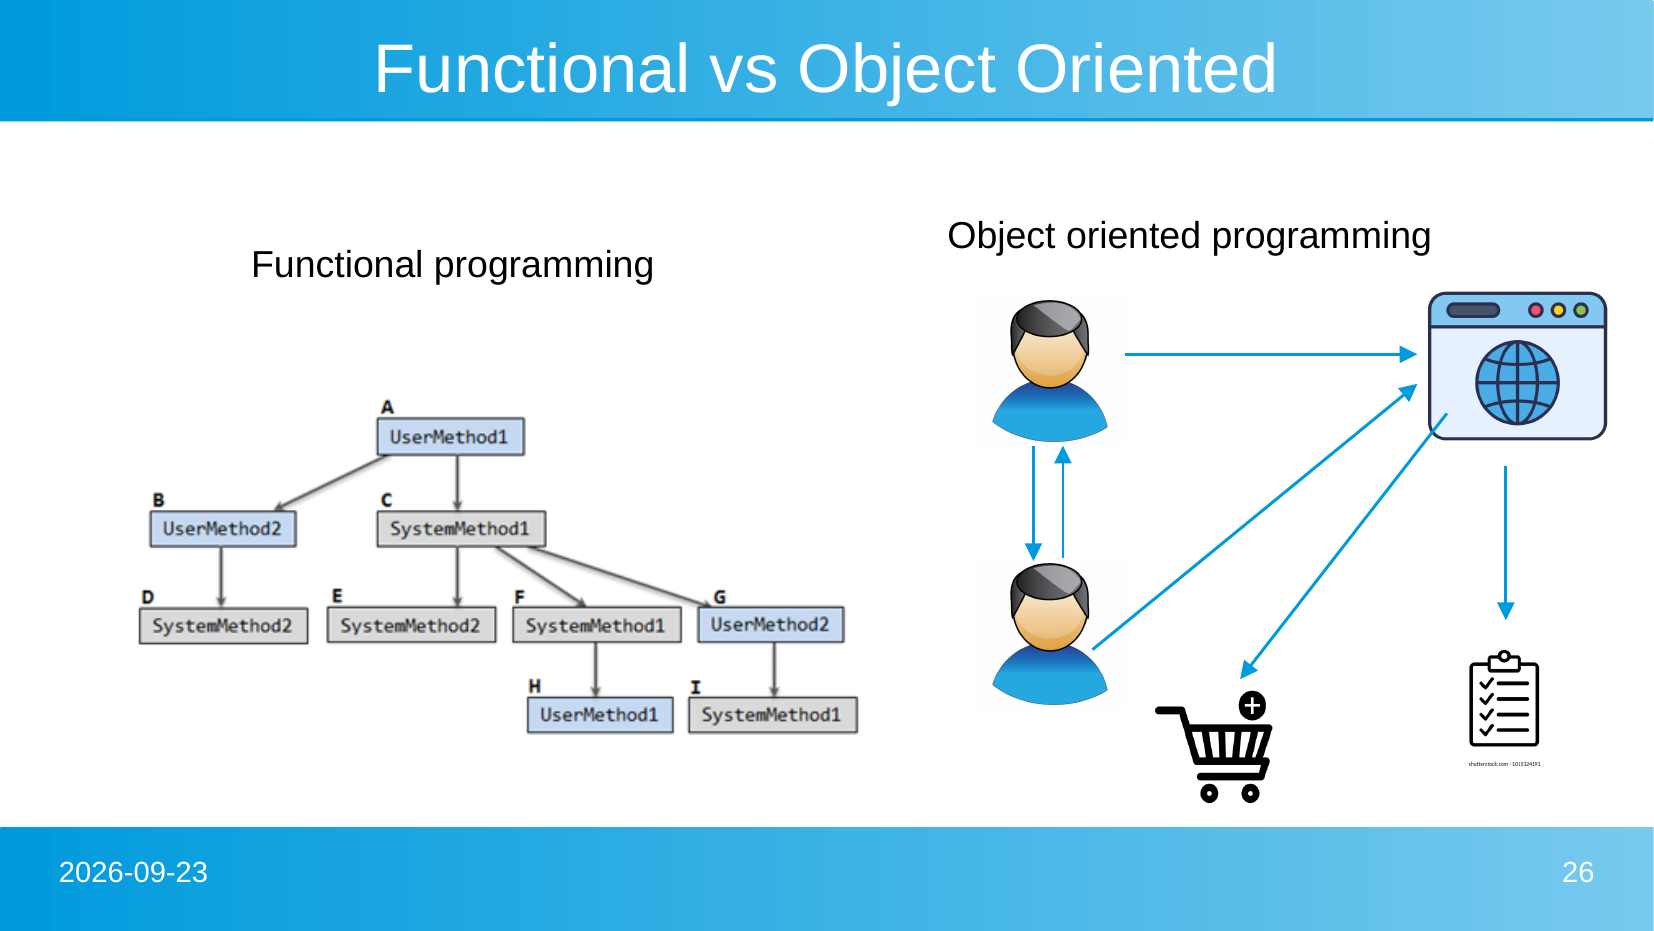

# Functional vs Object Oriented
Object oriented programming
Functional programming
26